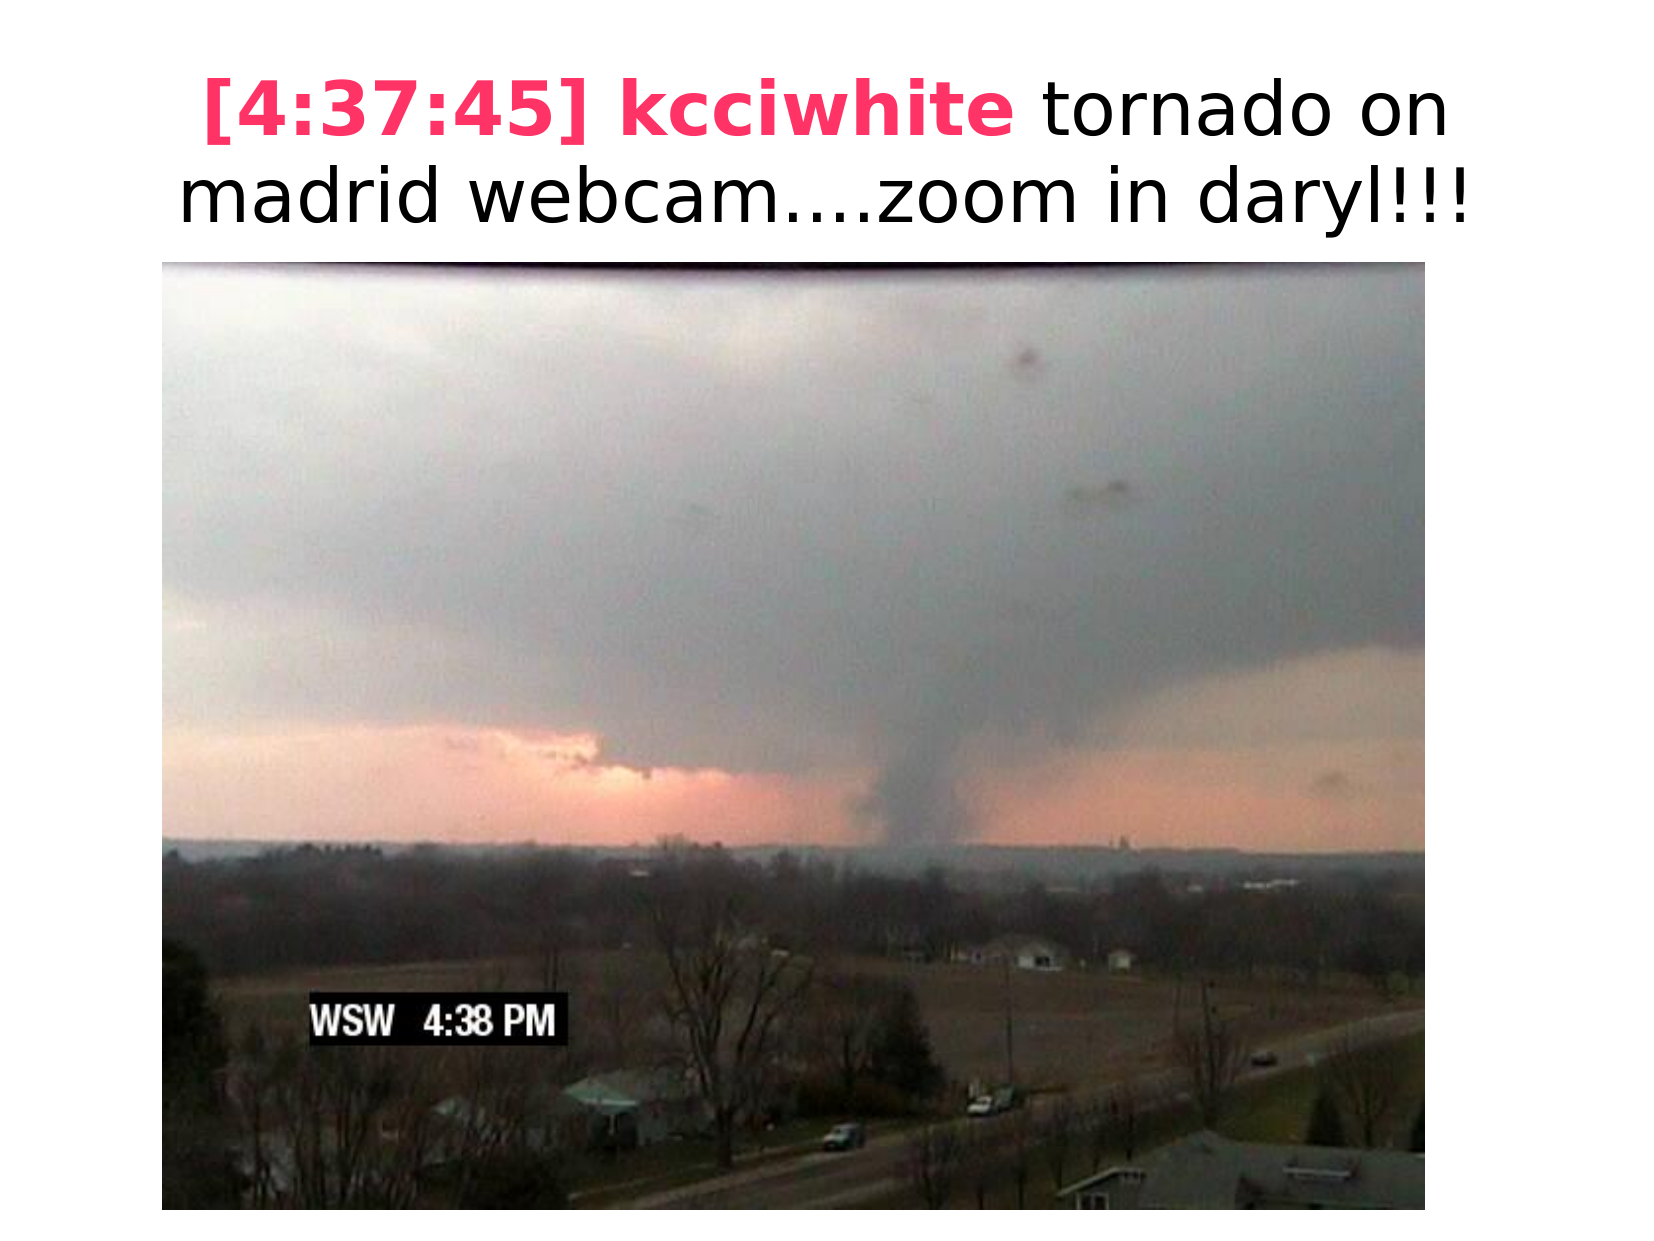

# [4:37:45] kcciwhite tornado on madrid webcam....zoom in daryl!!!